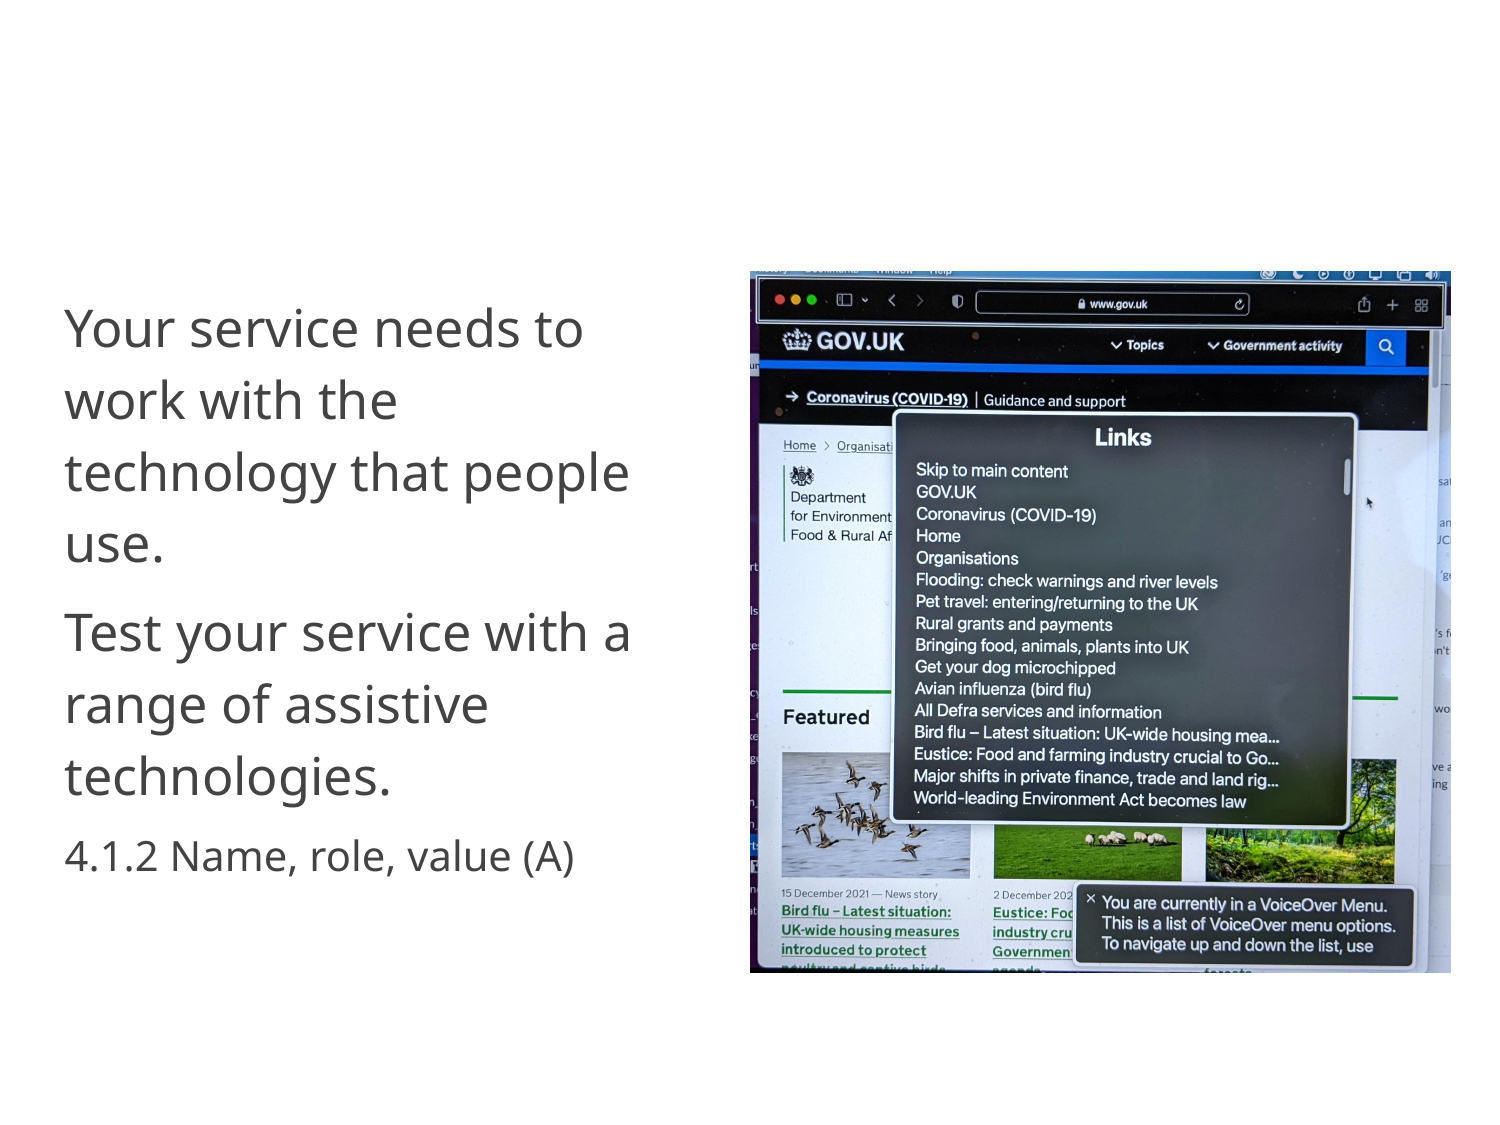

# Your service needs to work with the technology that people use.
Test your service with a range of assistive technologies.
4.1.2 Name, role, value (A)